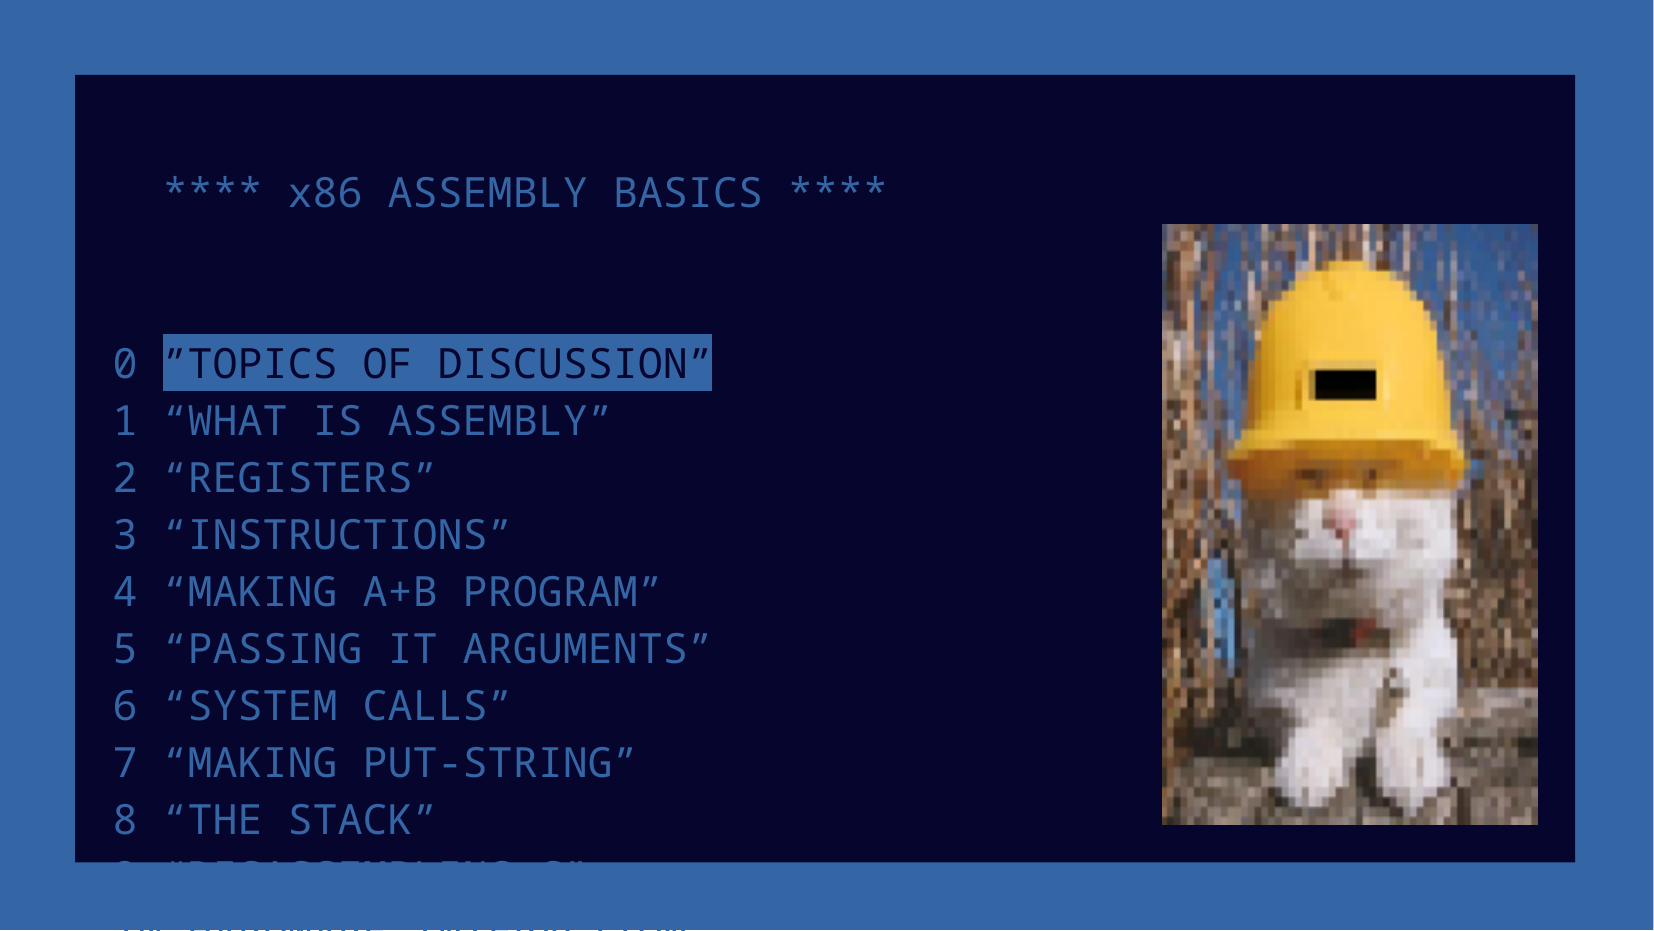

# **** x86 ASSEMBLY BASICS ****
0 ”TOPICS OF DISCUSSION”
1 “WHAT IS ASSEMBLY”
2 “REGISTERS”
3 “INSTRUCTIONS”
4 “MAKING A+B PROGRAM”
5 “PASSING IT ARGUMENTS”
6 “SYSTEM CALLS”
7 “MAKING PUT-STRING”
8 “THE STACK”
9 “DISASSEMBLING C”
10“HARDWARE INTERACTION”